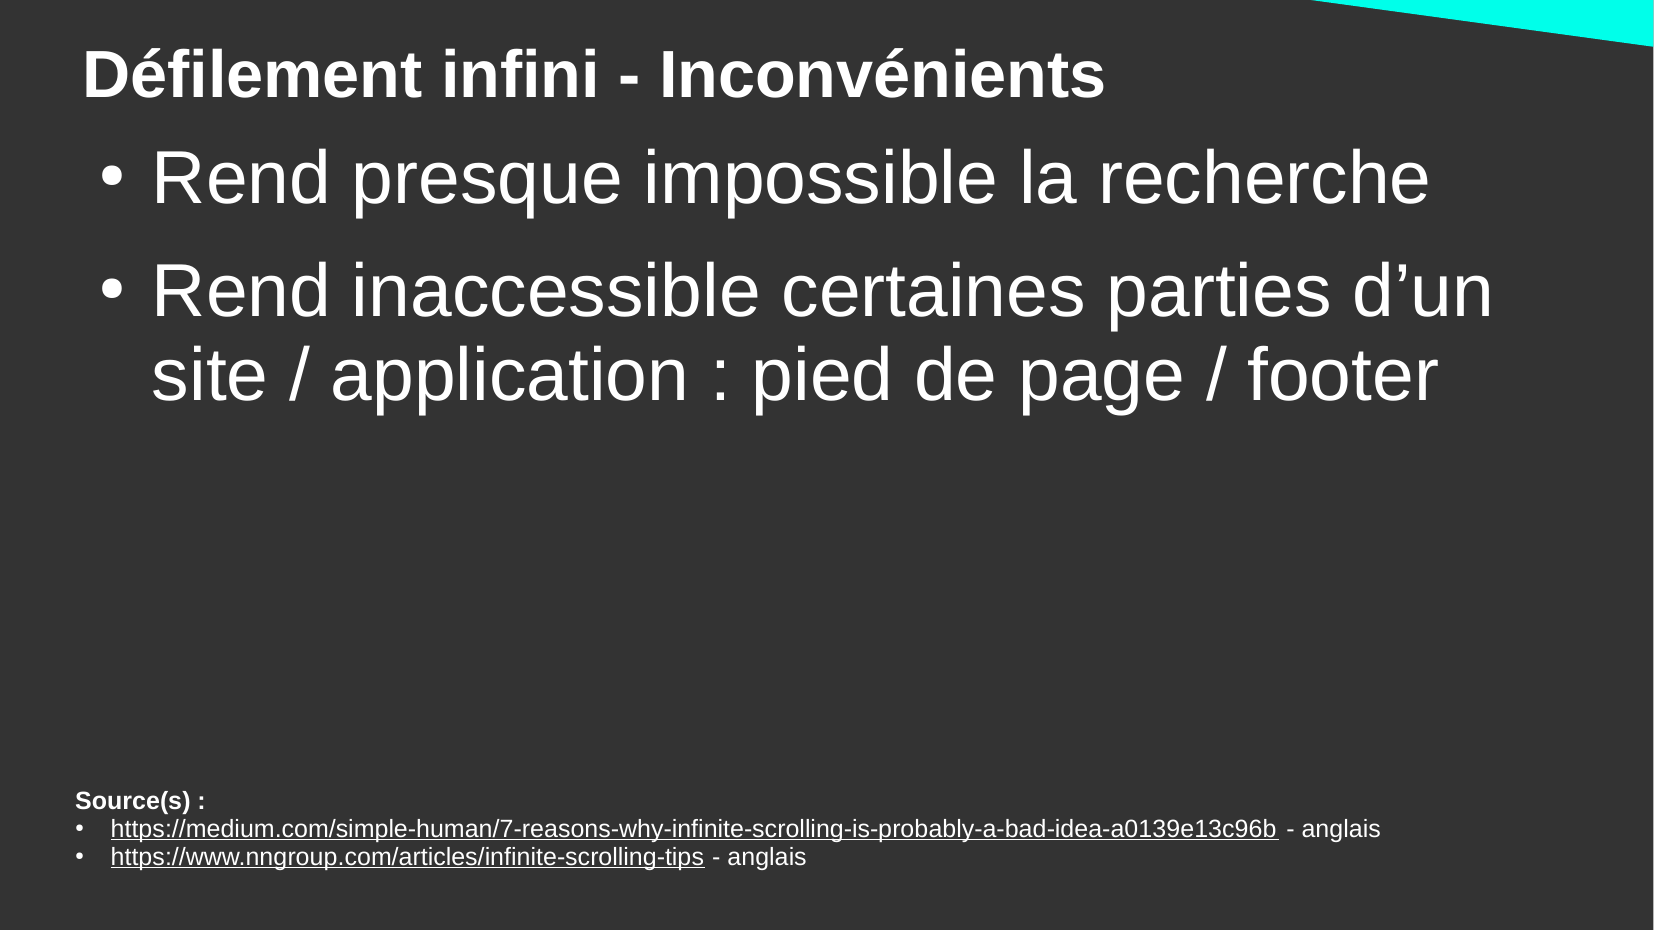

# Défilement infini - Inconvénients
Rend presque impossible la recherche
Rend inaccessible certaines parties d’un site / application : pied de page / footer
Source(s) :
https://medium.com/simple-human/7-reasons-why-infinite-scrolling-is-probably-a-bad-idea-a0139e13c96b - anglais
https://www.nngroup.com/articles/infinite-scrolling-tips - anglais